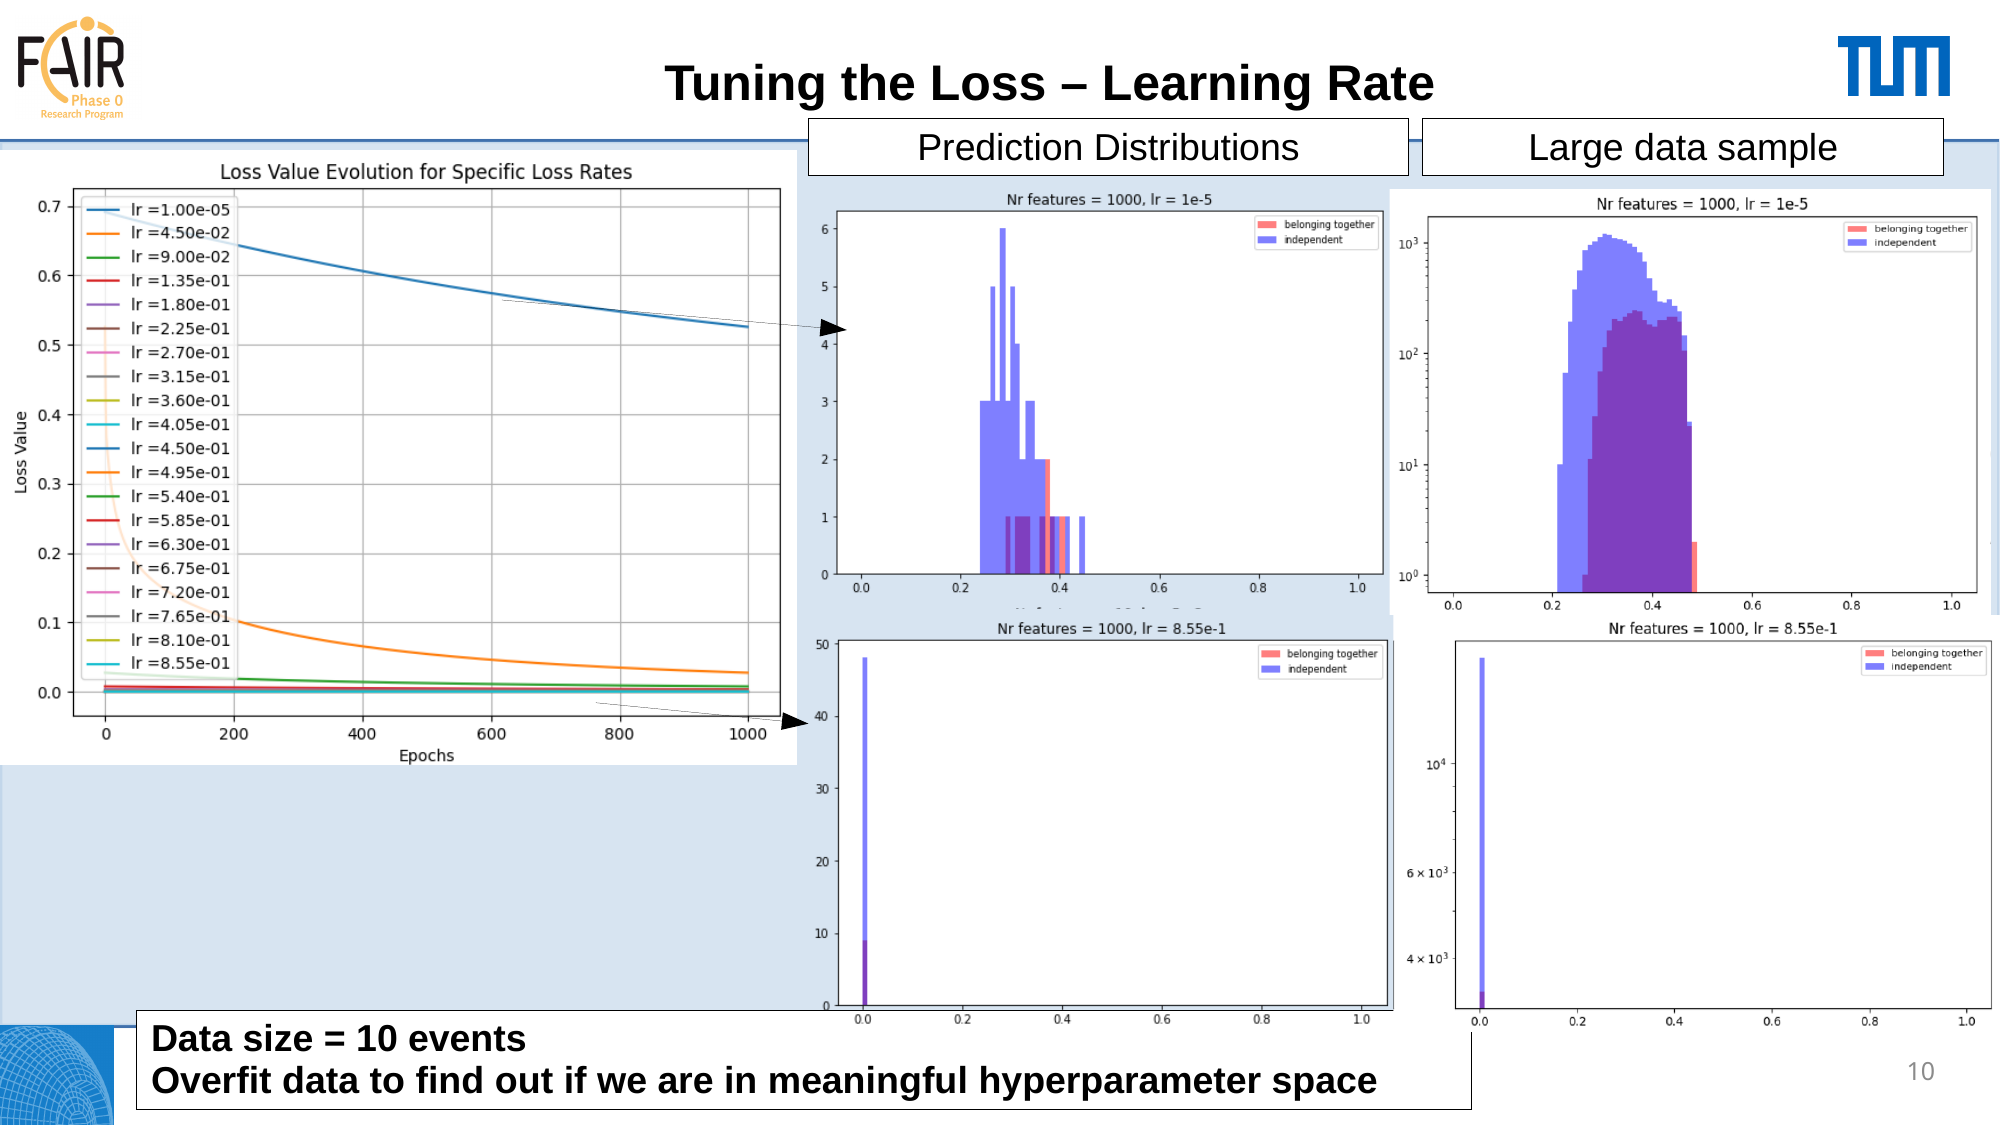

Tuning the Loss – Learning Rate
Prediction Distributions
Large data sample
Data size = 10 events
Overfit data to find out if we are in meaningful hyperparameter space
10